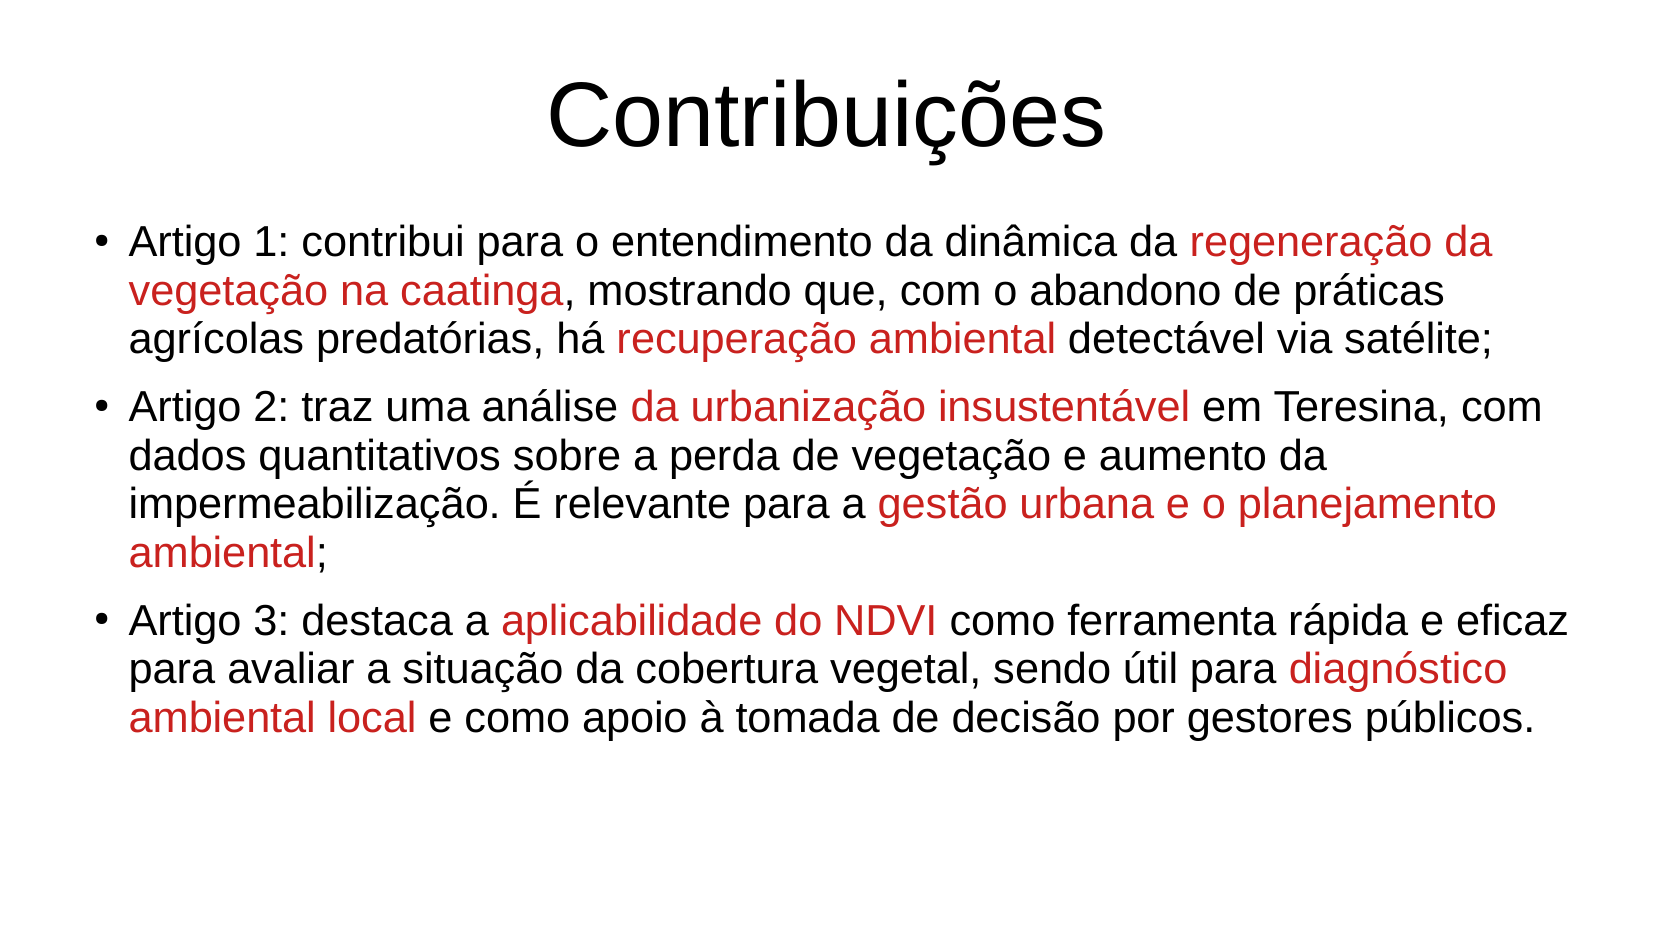

# Contribuições
Artigo 1: contribui para o entendimento da dinâmica da regeneração da vegetação na caatinga, mostrando que, com o abandono de práticas agrícolas predatórias, há recuperação ambiental detectável via satélite;
Artigo 2: traz uma análise da urbanização insustentável em Teresina, com dados quantitativos sobre a perda de vegetação e aumento da impermeabilização. É relevante para a gestão urbana e o planejamento ambiental;
Artigo 3: destaca a aplicabilidade do NDVI como ferramenta rápida e eficaz para avaliar a situação da cobertura vegetal, sendo útil para diagnóstico ambiental local e como apoio à tomada de decisão por gestores públicos.